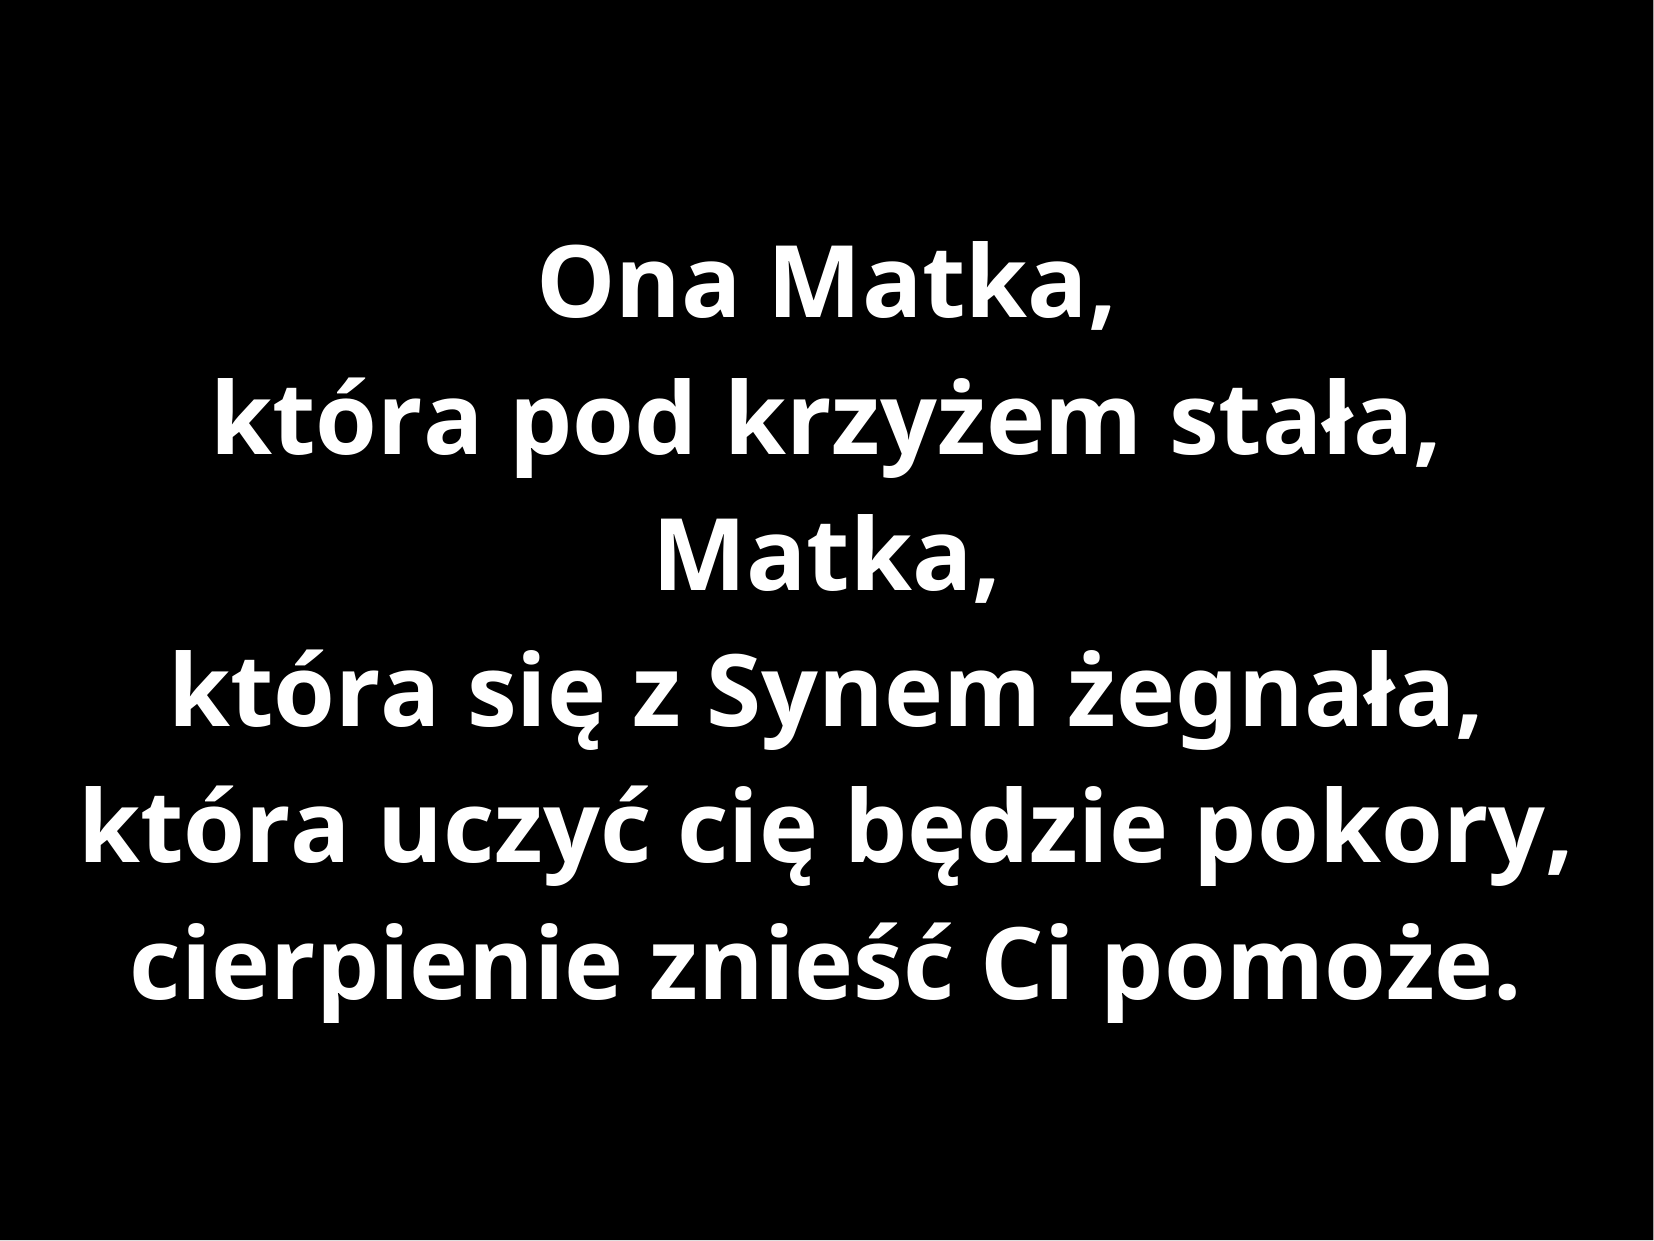

# Ona Matka, która pod krzyżem stała, Matka, która się z Synem żegnała, która uczyć cię będzie pokory, cierpienie znieść Ci pomoże.